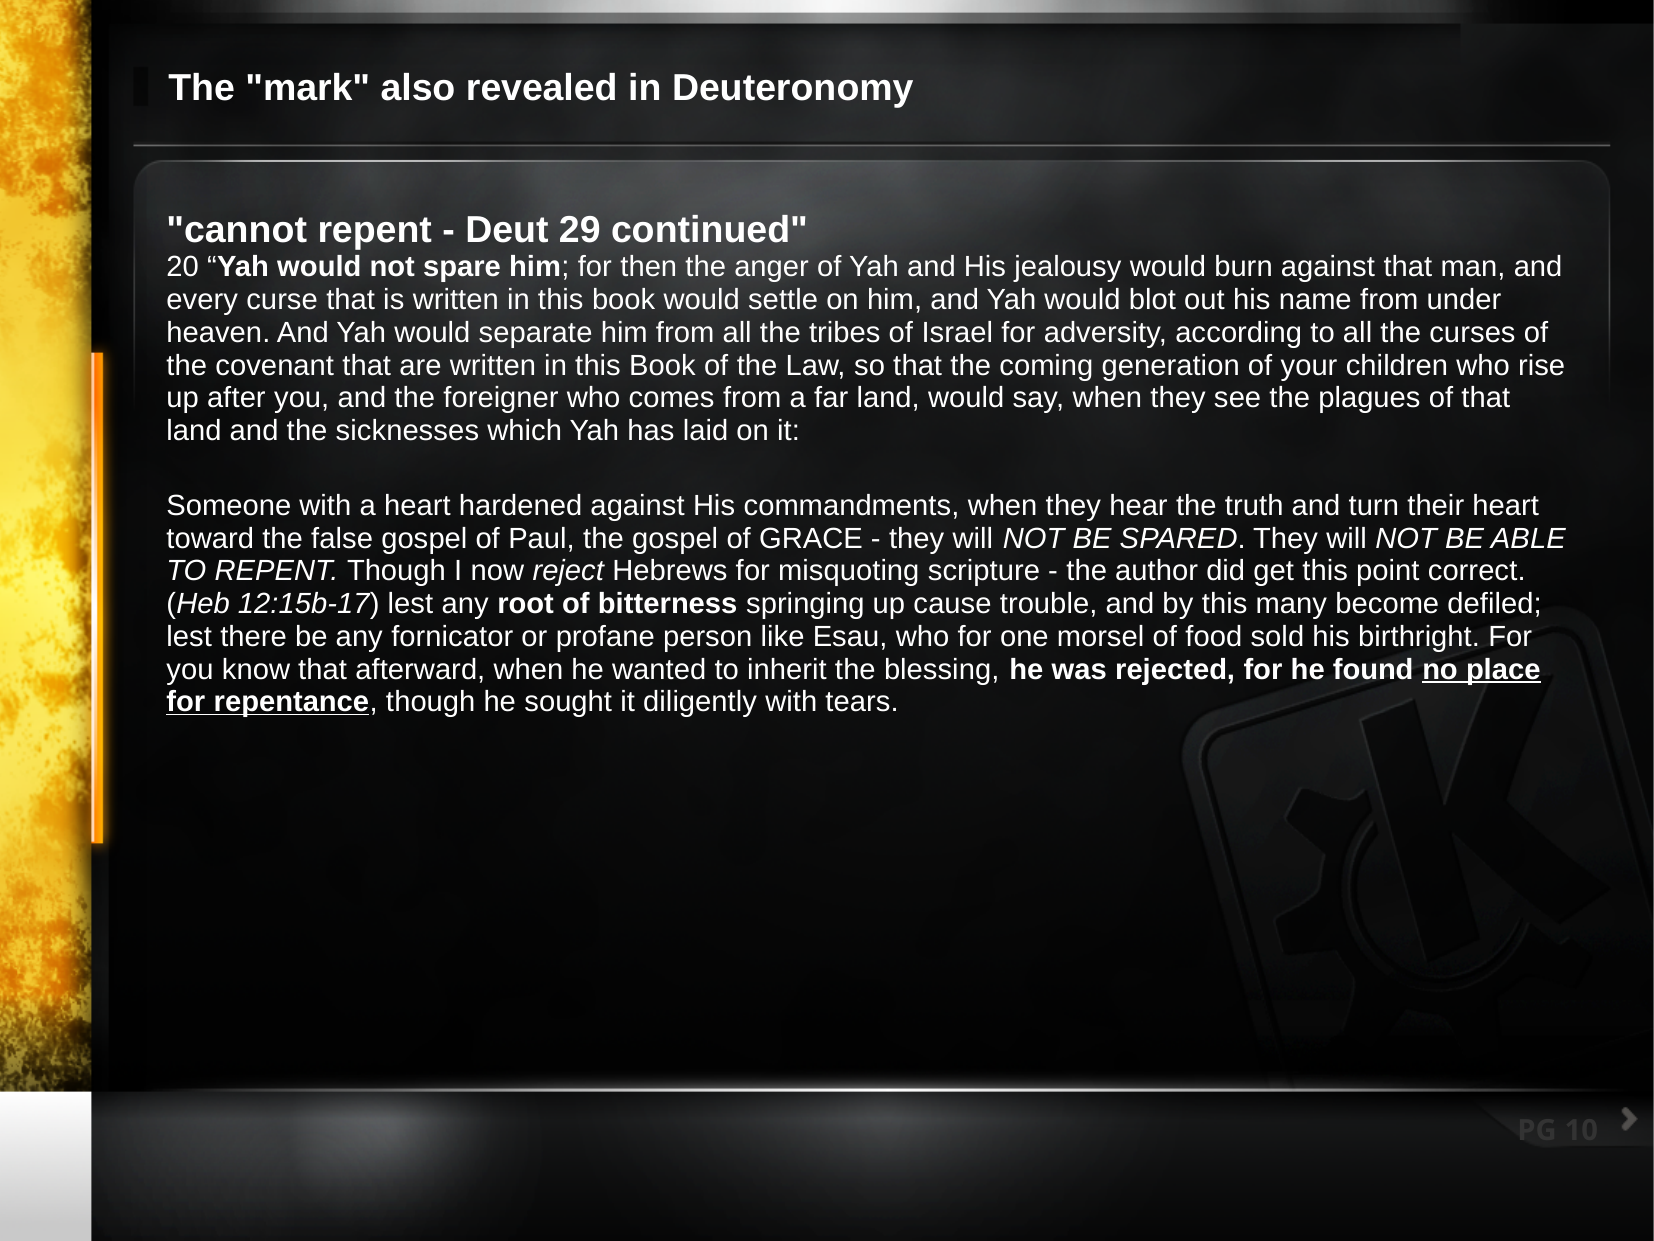

The "mark" also revealed in Deuteronomy
"cannot repent - Deut 29 continued"
20 “Yah would not spare him; for then the anger of Yah and His jealousy would burn against that man, and every curse that is written in this book would settle on him, and Yah would blot out his name from under heaven. And Yah would separate him from all the tribes of Israel for adversity, according to all the curses of the covenant that are written in this Book of the Law, so that the coming generation of your children who rise up after you, and the foreigner who comes from a far land, would say, when they see the plagues of that land and the sicknesses which Yah has laid on it:
Someone with a heart hardened against His commandments, when they hear the truth and turn their heart toward the false gospel of Paul, the gospel of GRACE - they will NOT BE SPARED. They will NOT BE ABLE TO REPENT. Though I now reject Hebrews for misquoting scripture - the author did get this point correct. (Heb 12:15b-17) lest any root of bitterness springing up cause trouble, and by this many become defiled; lest there be any fornicator or profane person like Esau, who for one morsel of food sold his birthright. For you know that afterward, when he wanted to inherit the blessing, he was rejected, for he found no place for repentance, though he sought it diligently with tears.